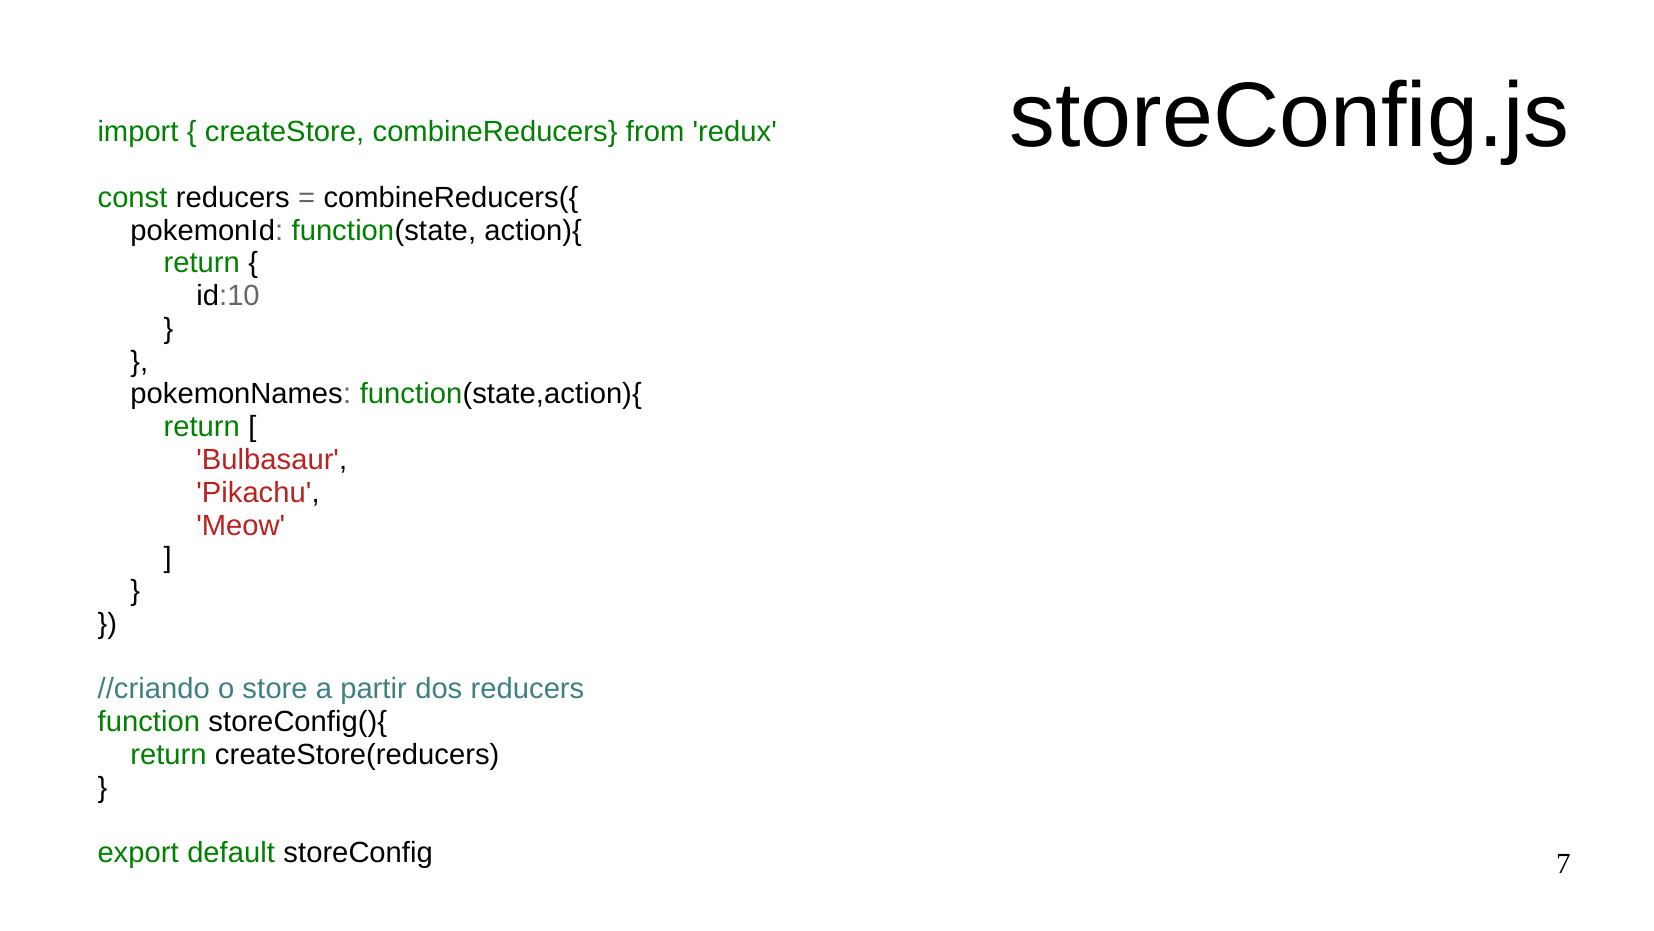

# storeConfig.js
import { createStore, combineReducers} from 'redux'
const reducers = combineReducers({
 pokemonId: function(state, action){
 return {
 id:10
 }
 },
 pokemonNames: function(state,action){
 return [
 'Bulbasaur',
 'Pikachu',
 'Meow'
 ]
 }
})
//criando o store a partir dos reducers
function storeConfig(){
 return createStore(reducers)
}
export default storeConfig
7